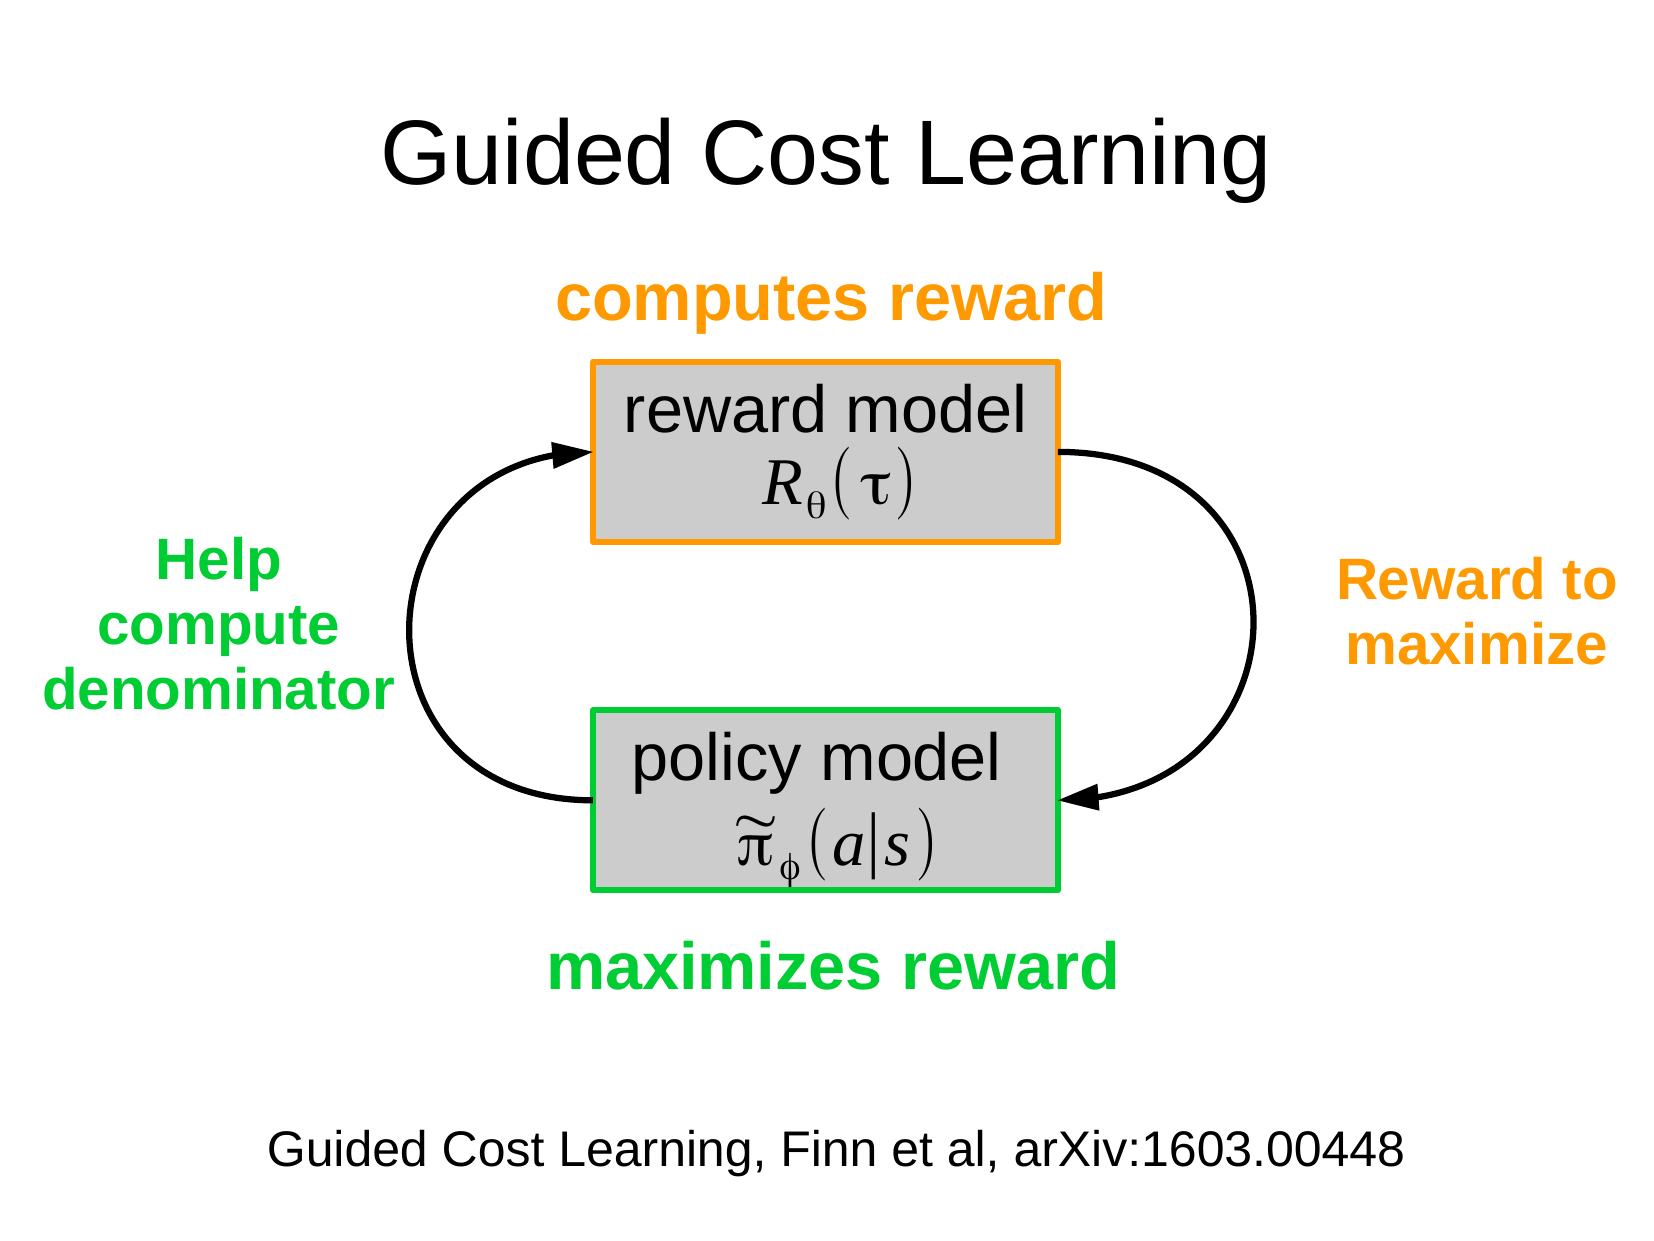

# Guided Cost Learning
computes reward
reward model
C. Finn et al.
Help
compute
denominator
Reward to
maximize
policy model
maximizes reward
Guided Cost Learning, Finn et al, arXiv:1603.00448